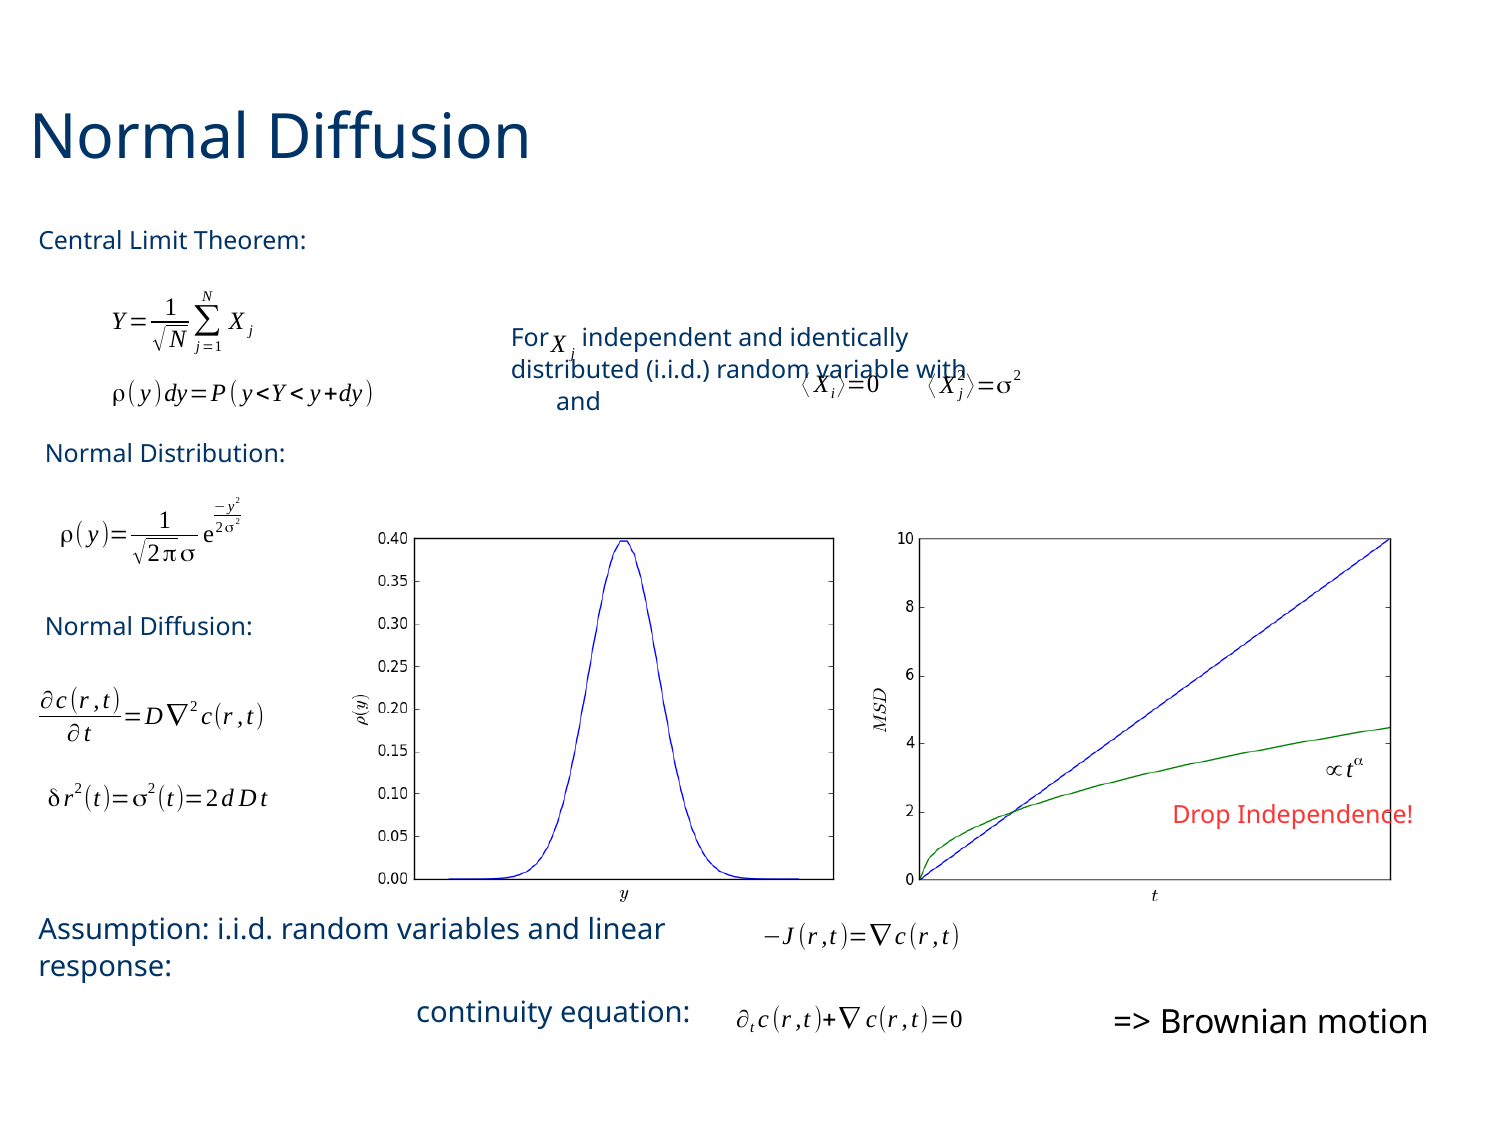

# Normal Diffusion
Central Limit Theorem:
For independent and identically distributed (i.i.d.) random variable with and
 Normal Distribution:
 Normal Diffusion:
Drop Independence!
Assumption: i.i.d. random variables and linear response:
continuity equation:
=> Brownian motion